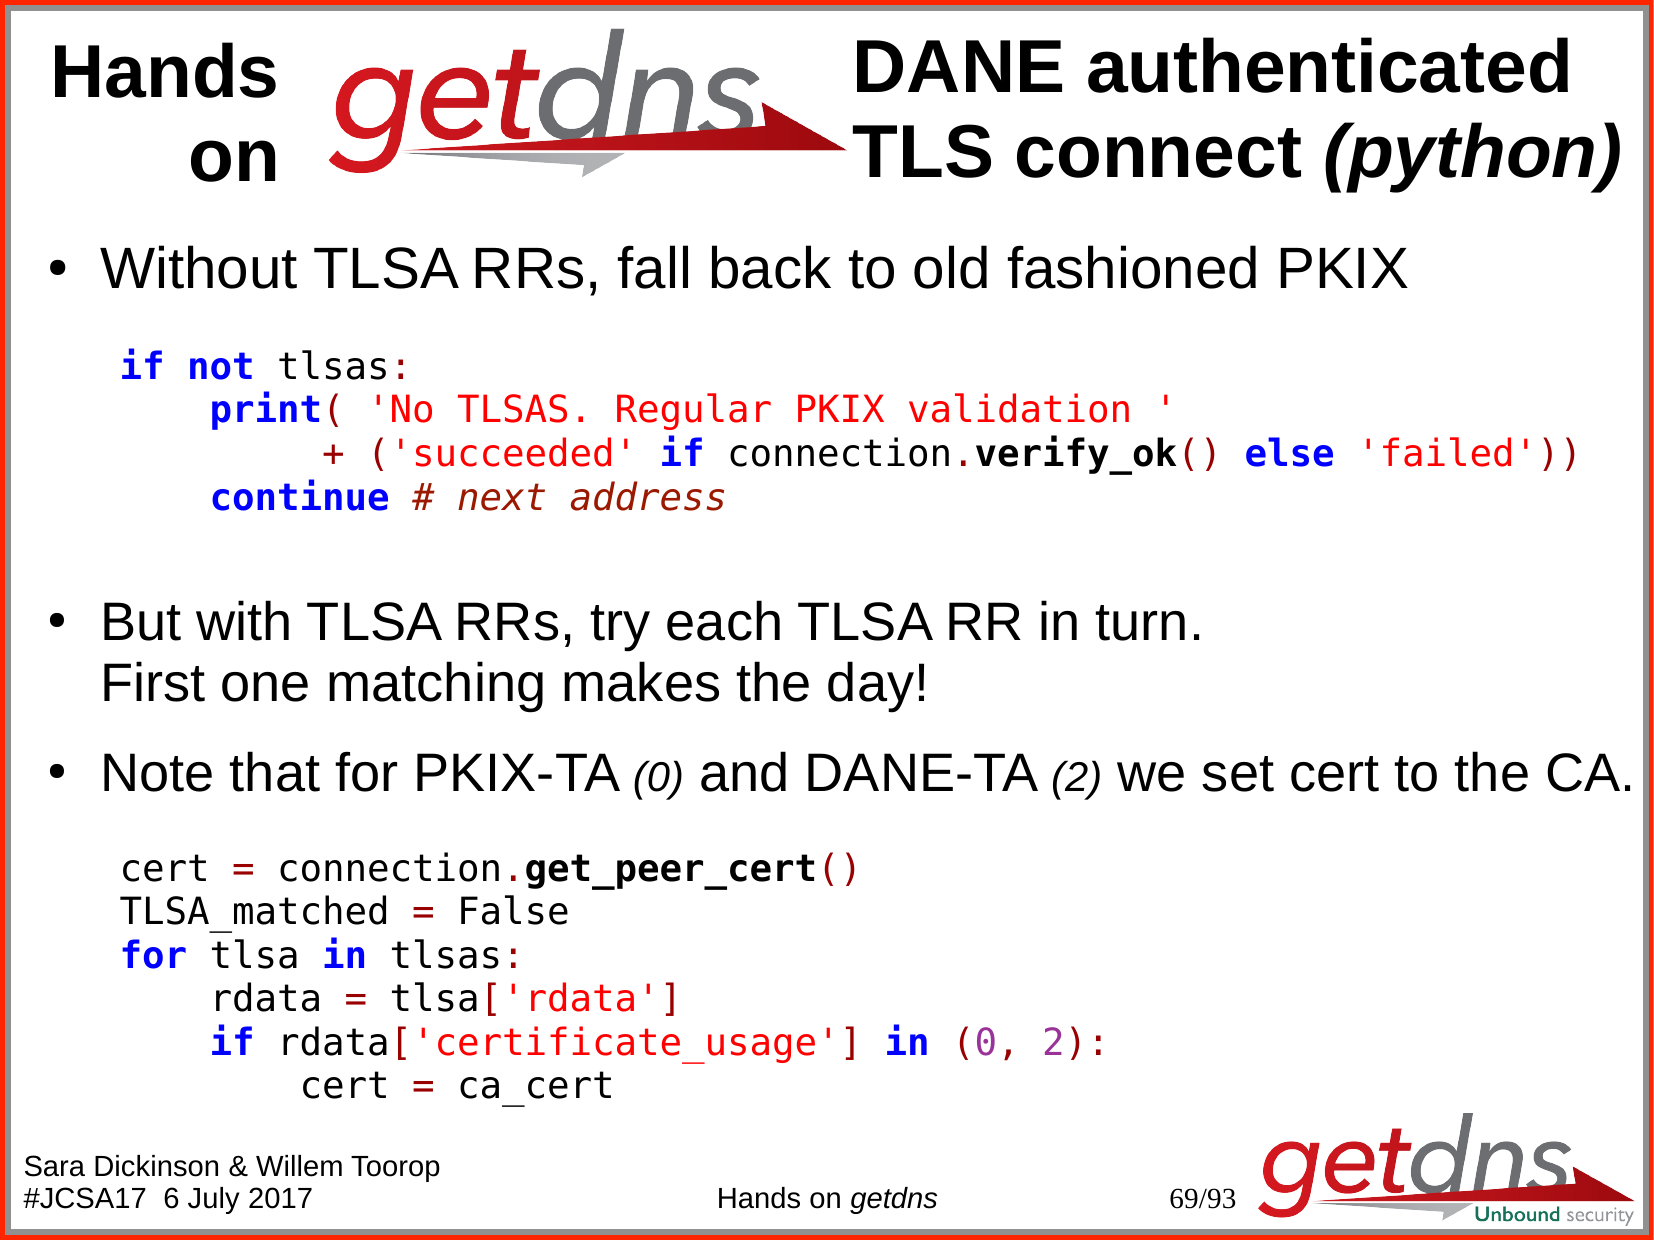

Hands on
DANE authenticated
TLS connect (python)
# Without TLSA RRs, fall back to old fashioned PKIX
 if not tlsas:
 print( 'No TLSAS. Regular PKIX validation '
 + ('succeeded' if connection.verify_ok() else 'failed'))
 continue # next address
But with TLSA RRs, try each TLSA RR in turn.
First one matching makes the day!
Note that for PKIX-TA (0) and DANE-TA (2) we set cert to the CA.
 cert = connection.get_peer_cert()
 TLSA_matched = False
 for tlsa in tlsas:
 rdata = tlsa['rdata']
 if rdata['certificate_usage'] in (0, 2):
 cert = ca_cert
69